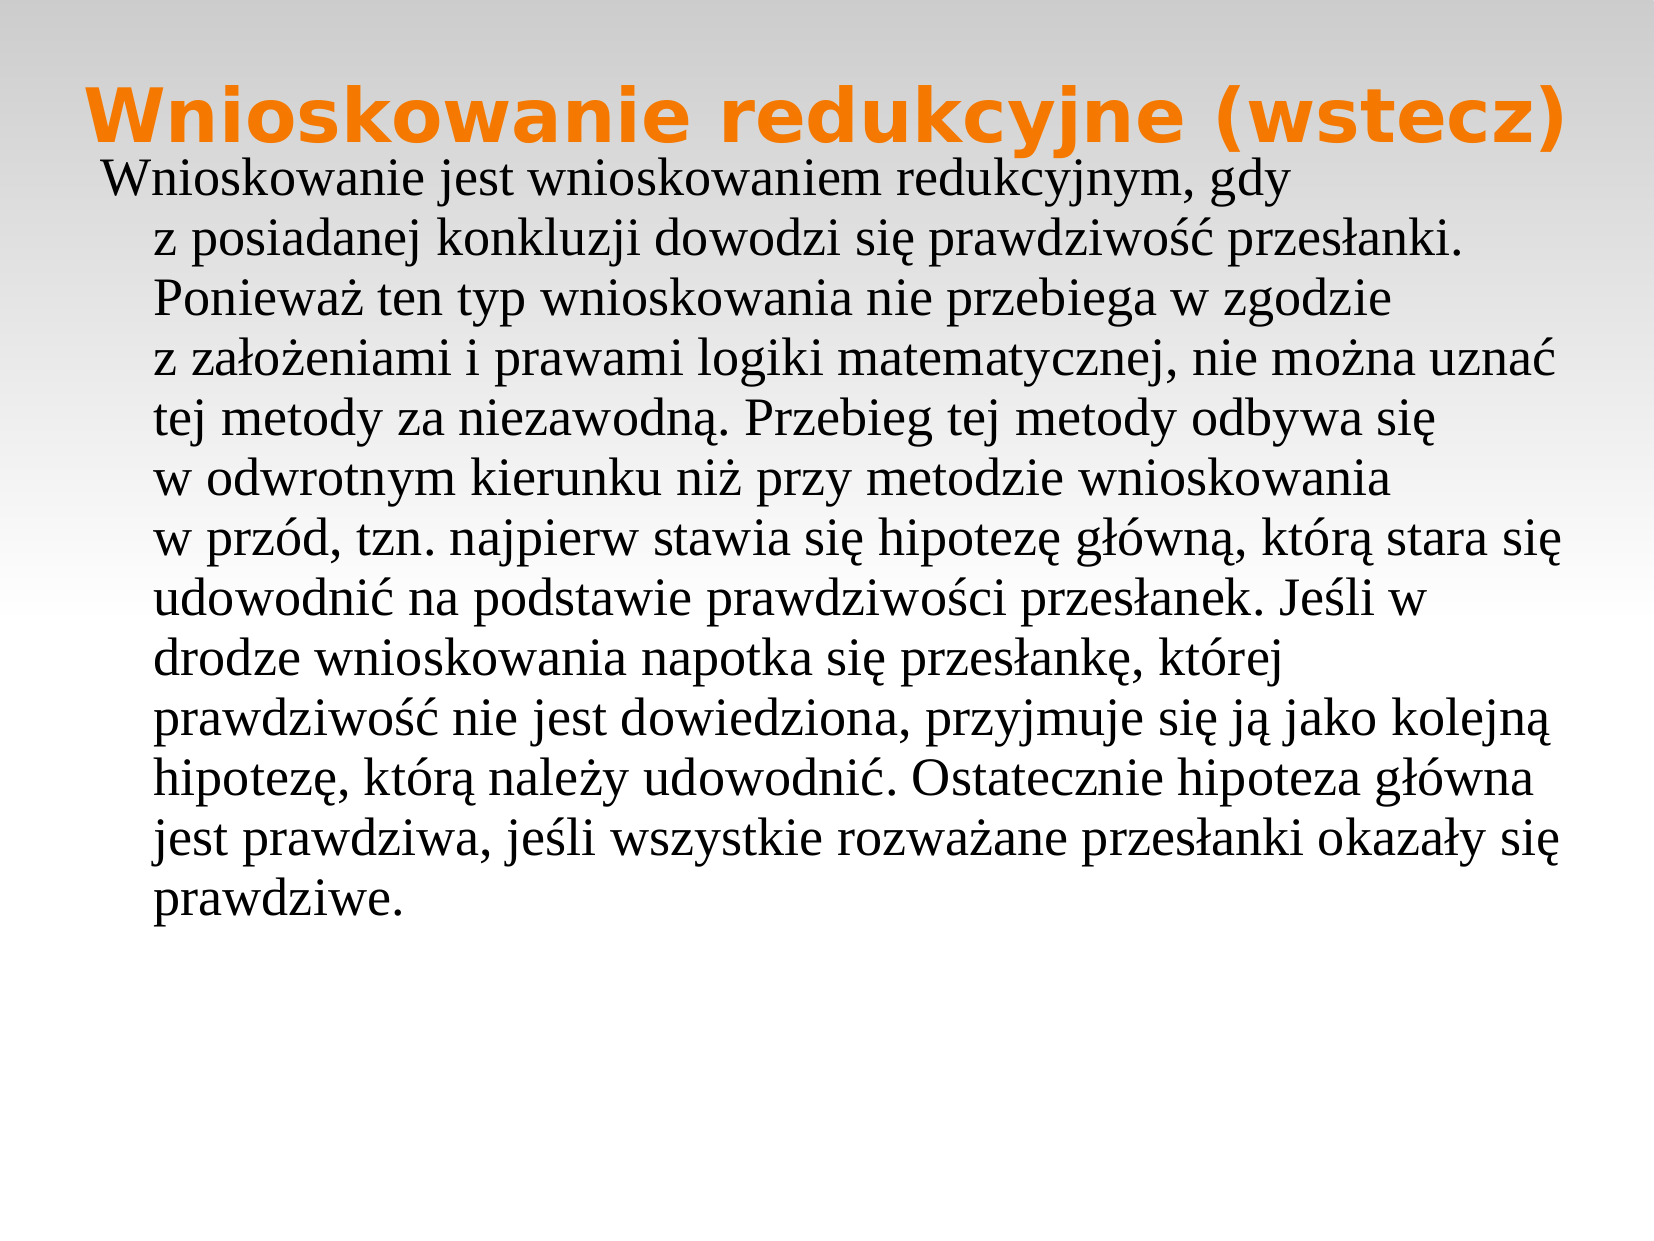

# Wnioskowanie redukcyjne (wstecz)
Wnioskowanie jest wnioskowaniem redukcyjnym, gdy
z posiadanej konkluzji dowodzi się prawdziwość przesłanki. Ponieważ ten typ wnioskowania nie przebiega w zgodzie
z założeniami i prawami logiki matematycznej, nie można uznać tej metody za niezawodną. Przebieg tej metody odbywa się
w odwrotnym kierunku niż przy metodzie wnioskowania
w przód, tzn. najpierw stawia się hipotezę główną, którą stara się udowodnić na podstawie prawdziwości przesłanek. Jeśli w drodze wnioskowania napotka się przesłankę, której prawdziwość nie jest dowiedziona, przyjmuje się ją jako kolejną hipotezę, którą należy udowodnić. Ostatecznie hipoteza główna jest prawdziwa, jeśli wszystkie rozważane przesłanki okazały się prawdziwe.